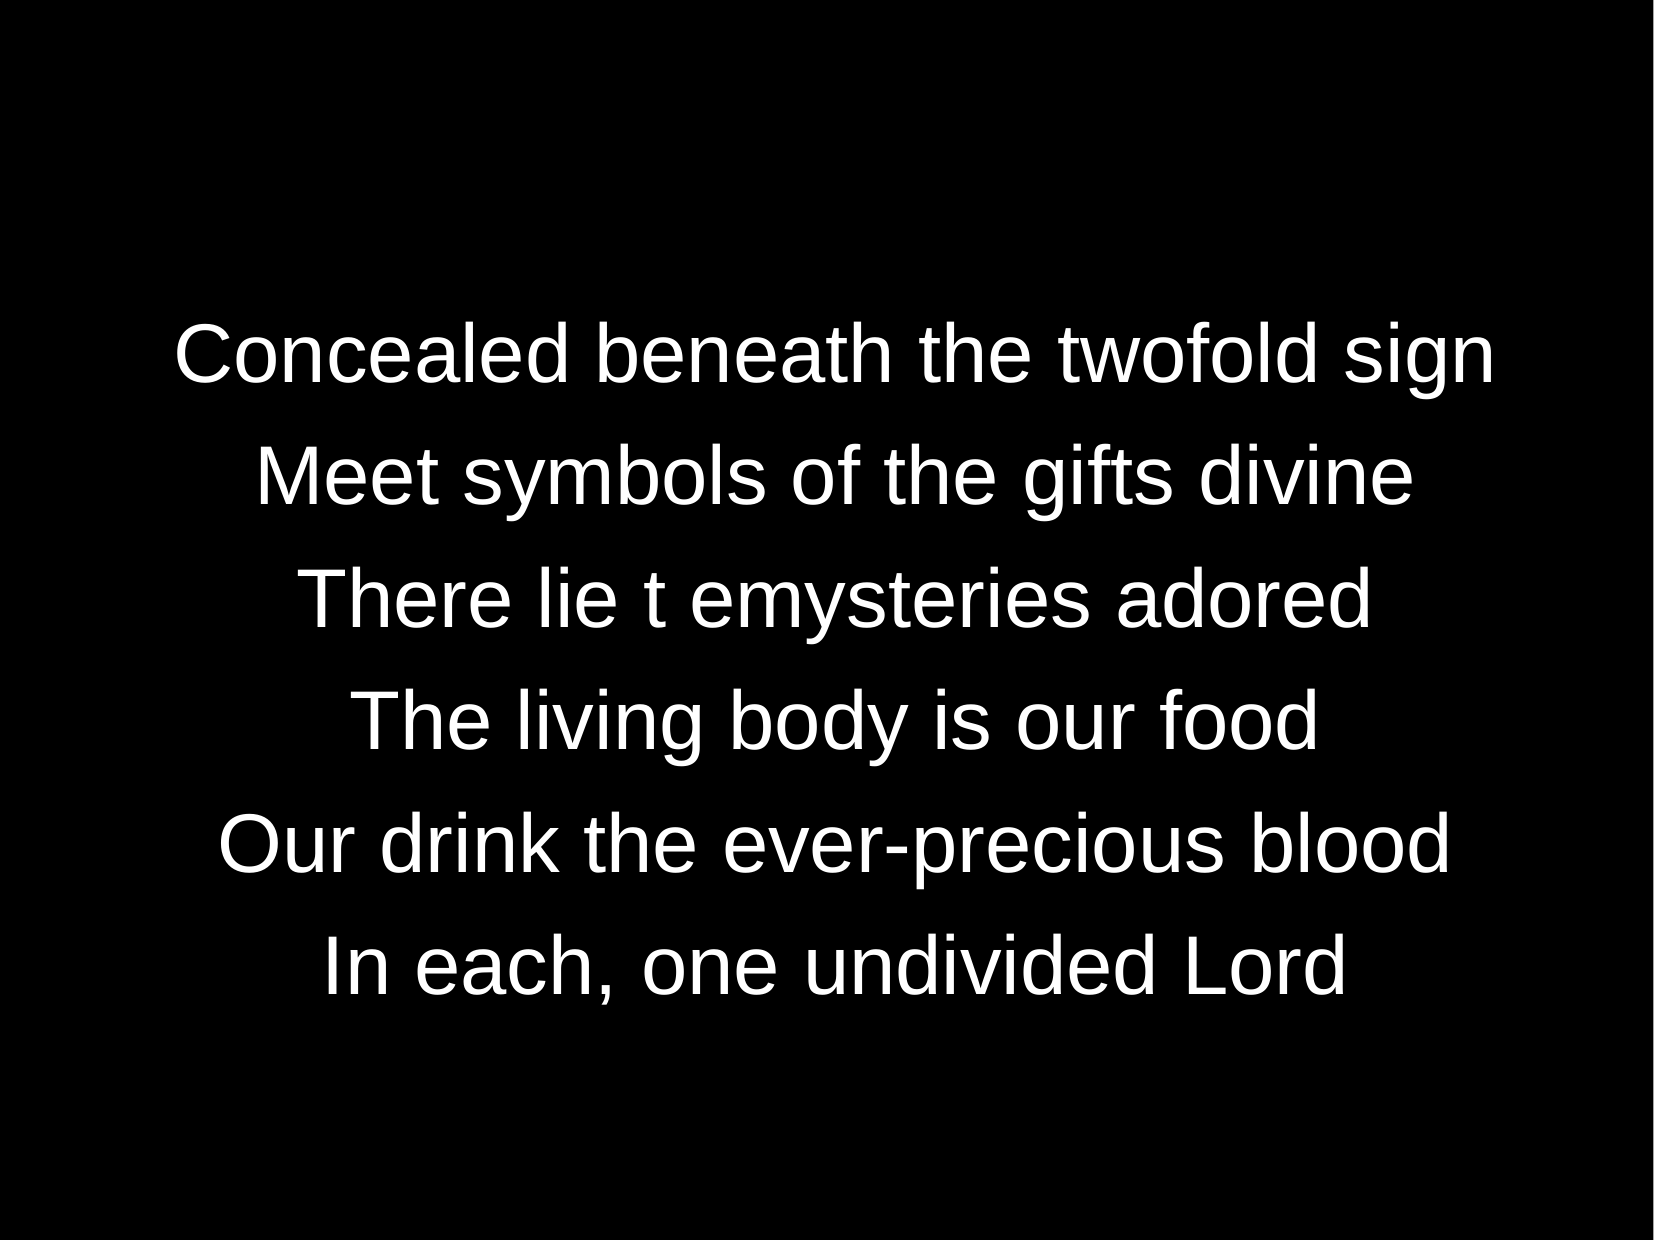

#
Concealed beneath the twofold sign
Meet symbols of the gifts divine
There lie t emysteries adored
The living body is our food
Our drink the ever-precious blood
In each, one undivided Lord